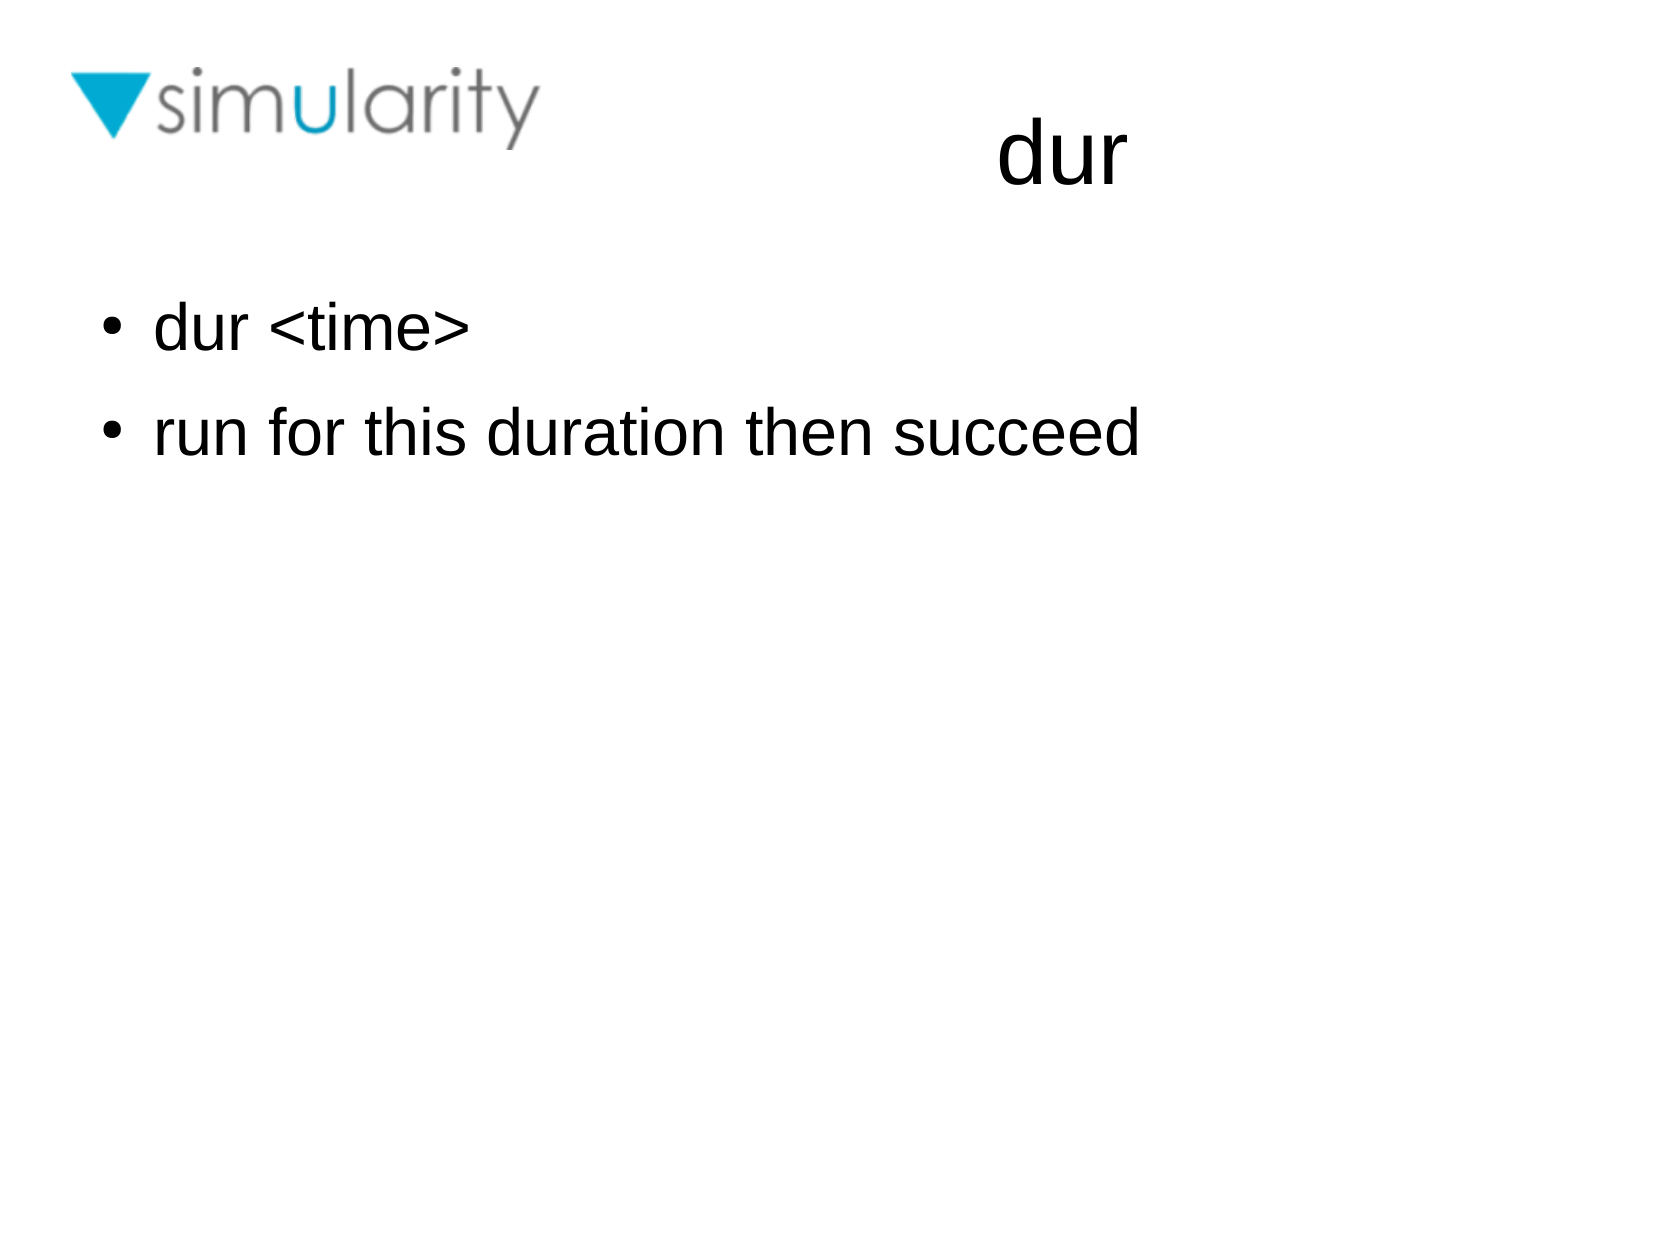

# dur
dur <time>
run for this duration then succeed